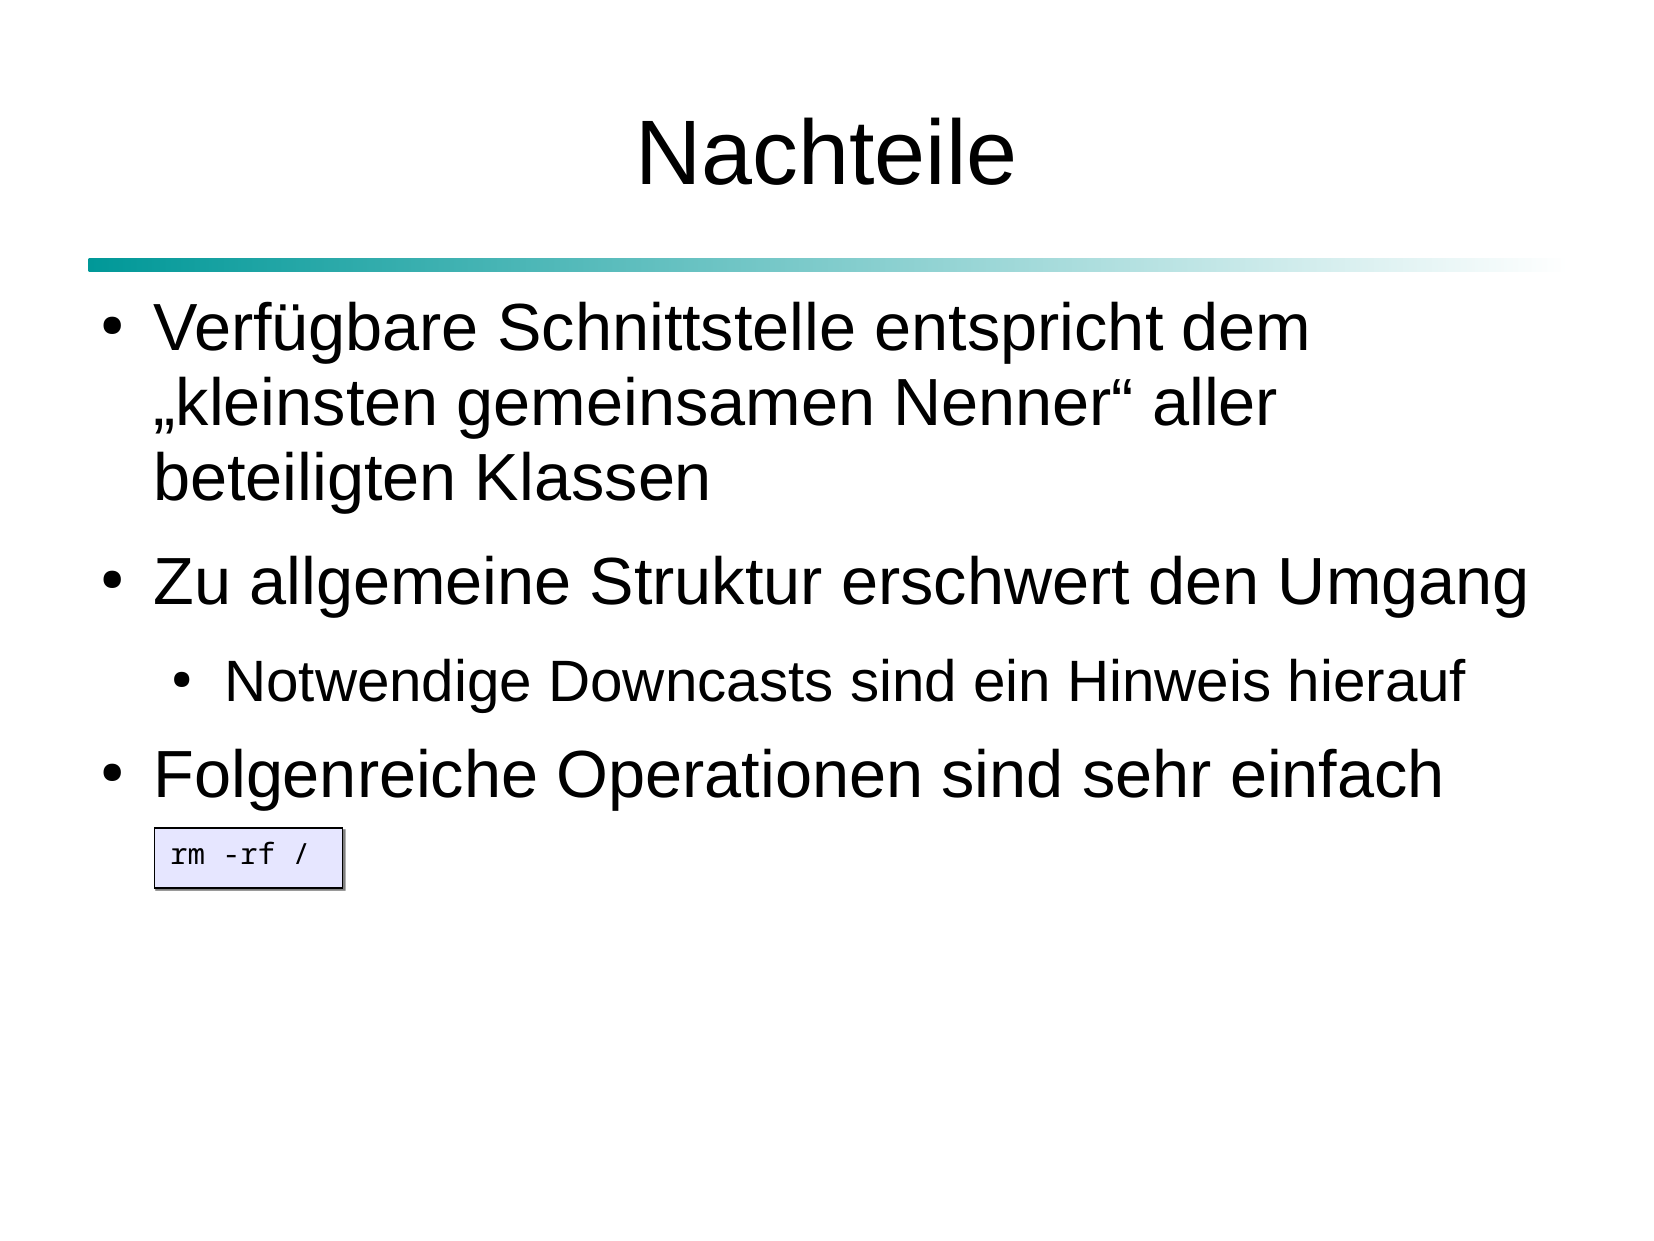

# Nachteile
Verfügbare Schnittstelle entspricht dem „kleinsten gemeinsamen Nenner“ aller beteiligten Klassen
Zu allgemeine Struktur erschwert den Umgang
Notwendige Downcasts sind ein Hinweis hierauf
Folgenreiche Operationen sind sehr einfach
rm -rf /